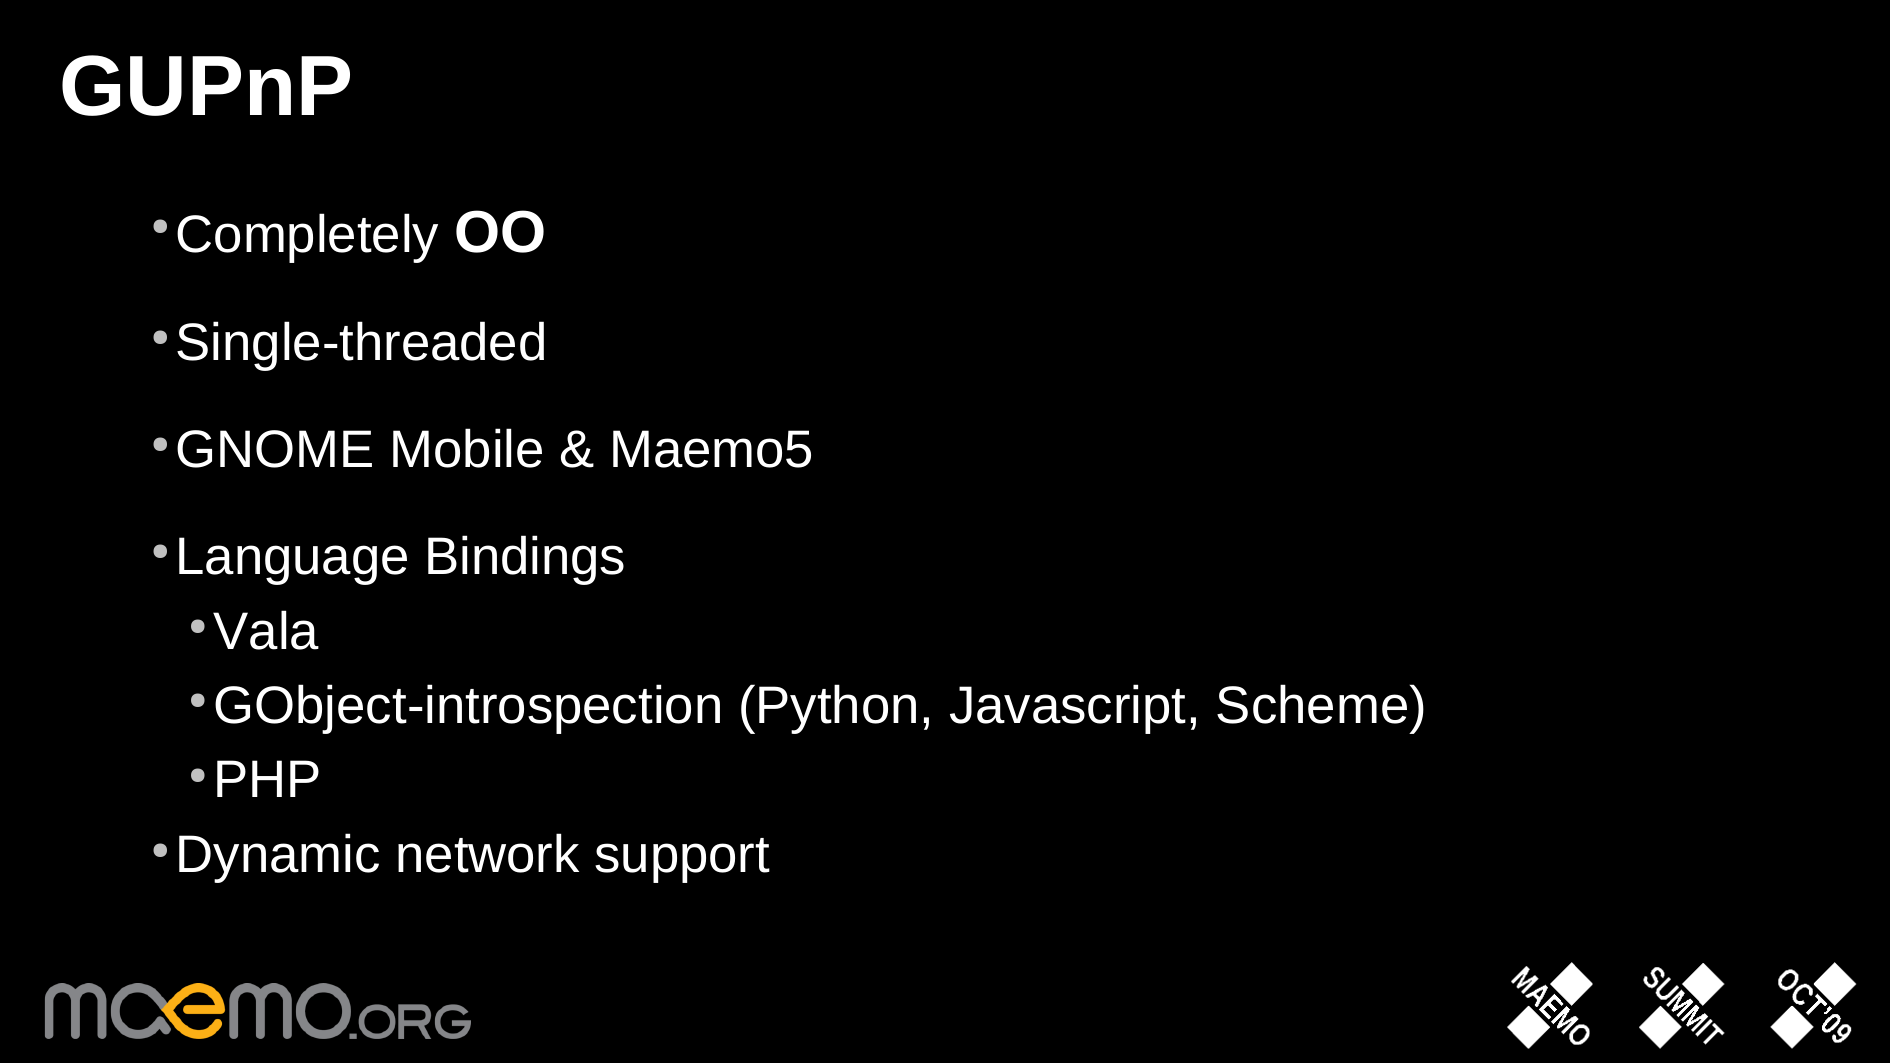

# GUPnP
Completely OO
Single-threaded
GNOME Mobile & Maemo5
Language Bindings
Vala
GObject-introspection (Python, Javascript, Scheme)
PHP
Dynamic network support
© 2008 Nokia 	 V1-Filename.ppt / YYYY-MM-DD / Initials